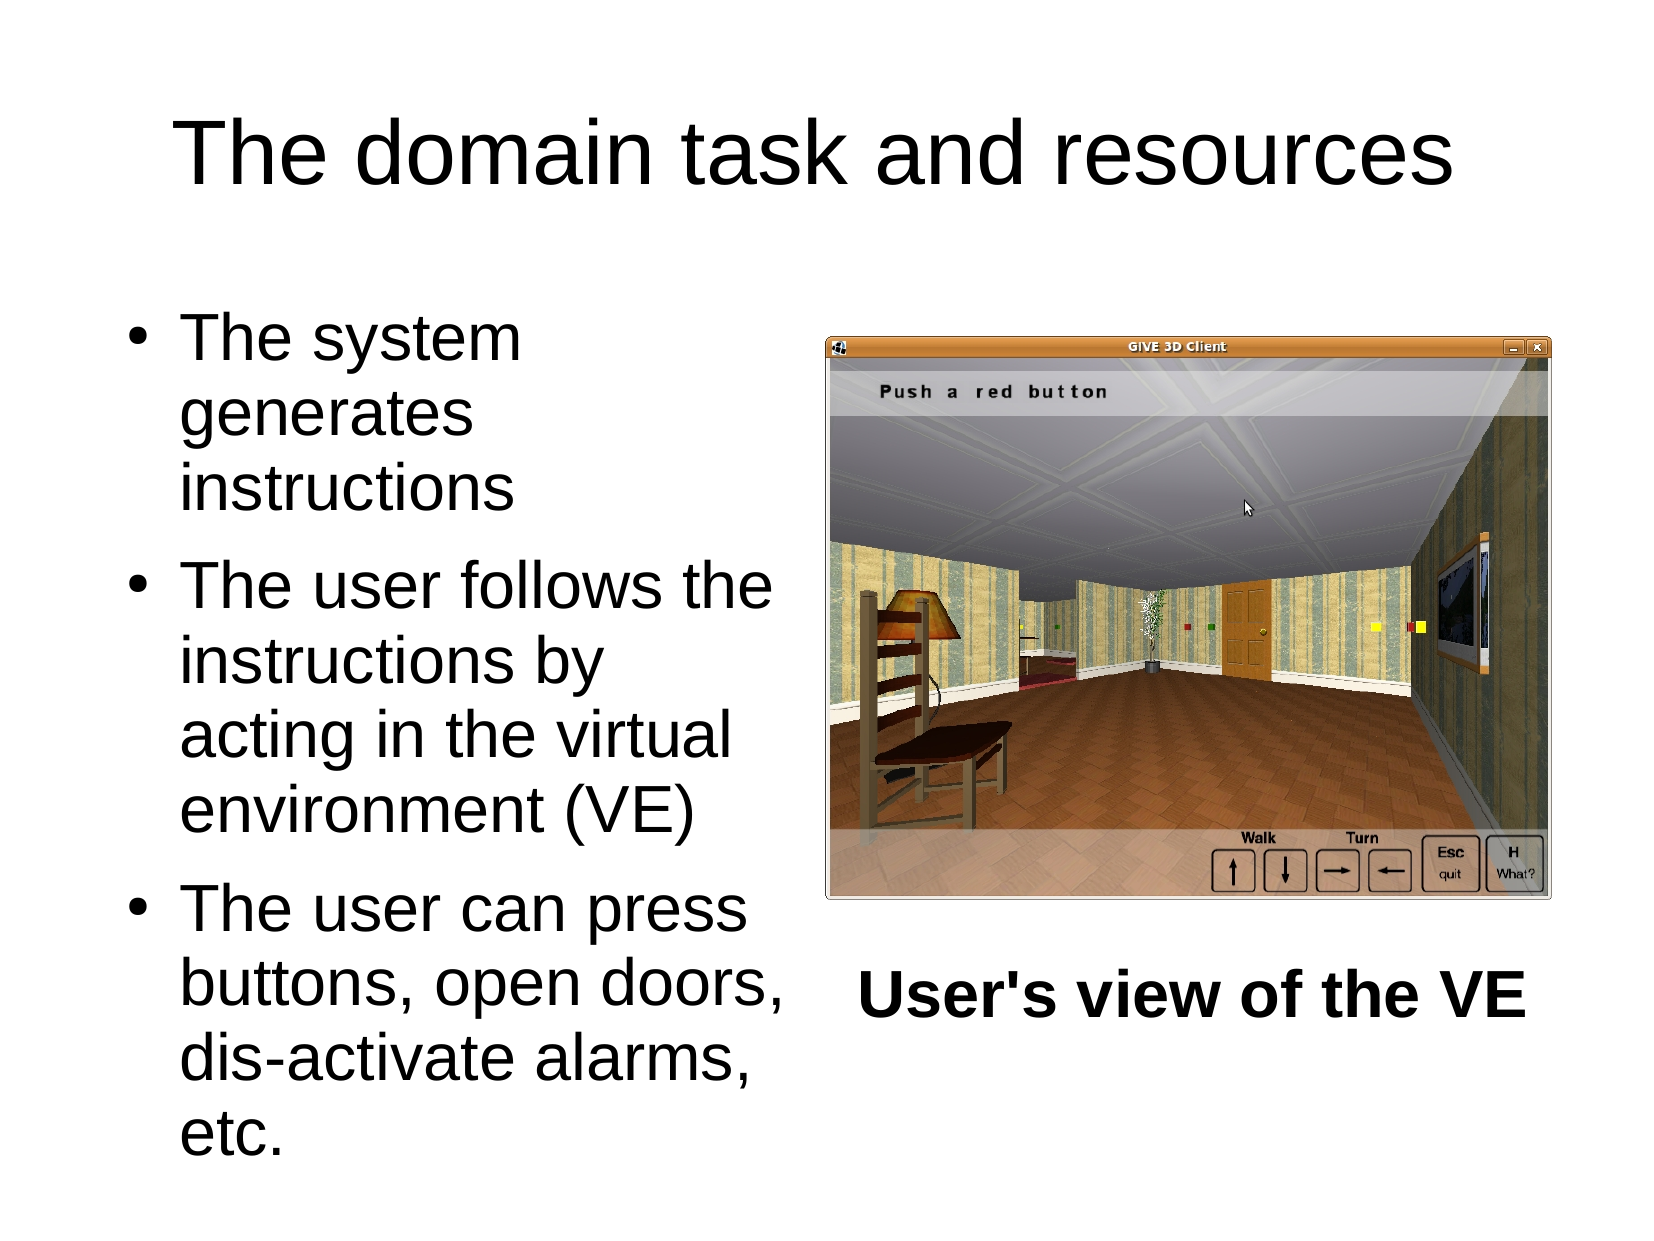

# The domain task and resources
The system generates instructions
The user follows the instructions by acting in the virtual environment (VE)
The user can press buttons, open doors, dis-activate alarms, etc.
User's view of the VE